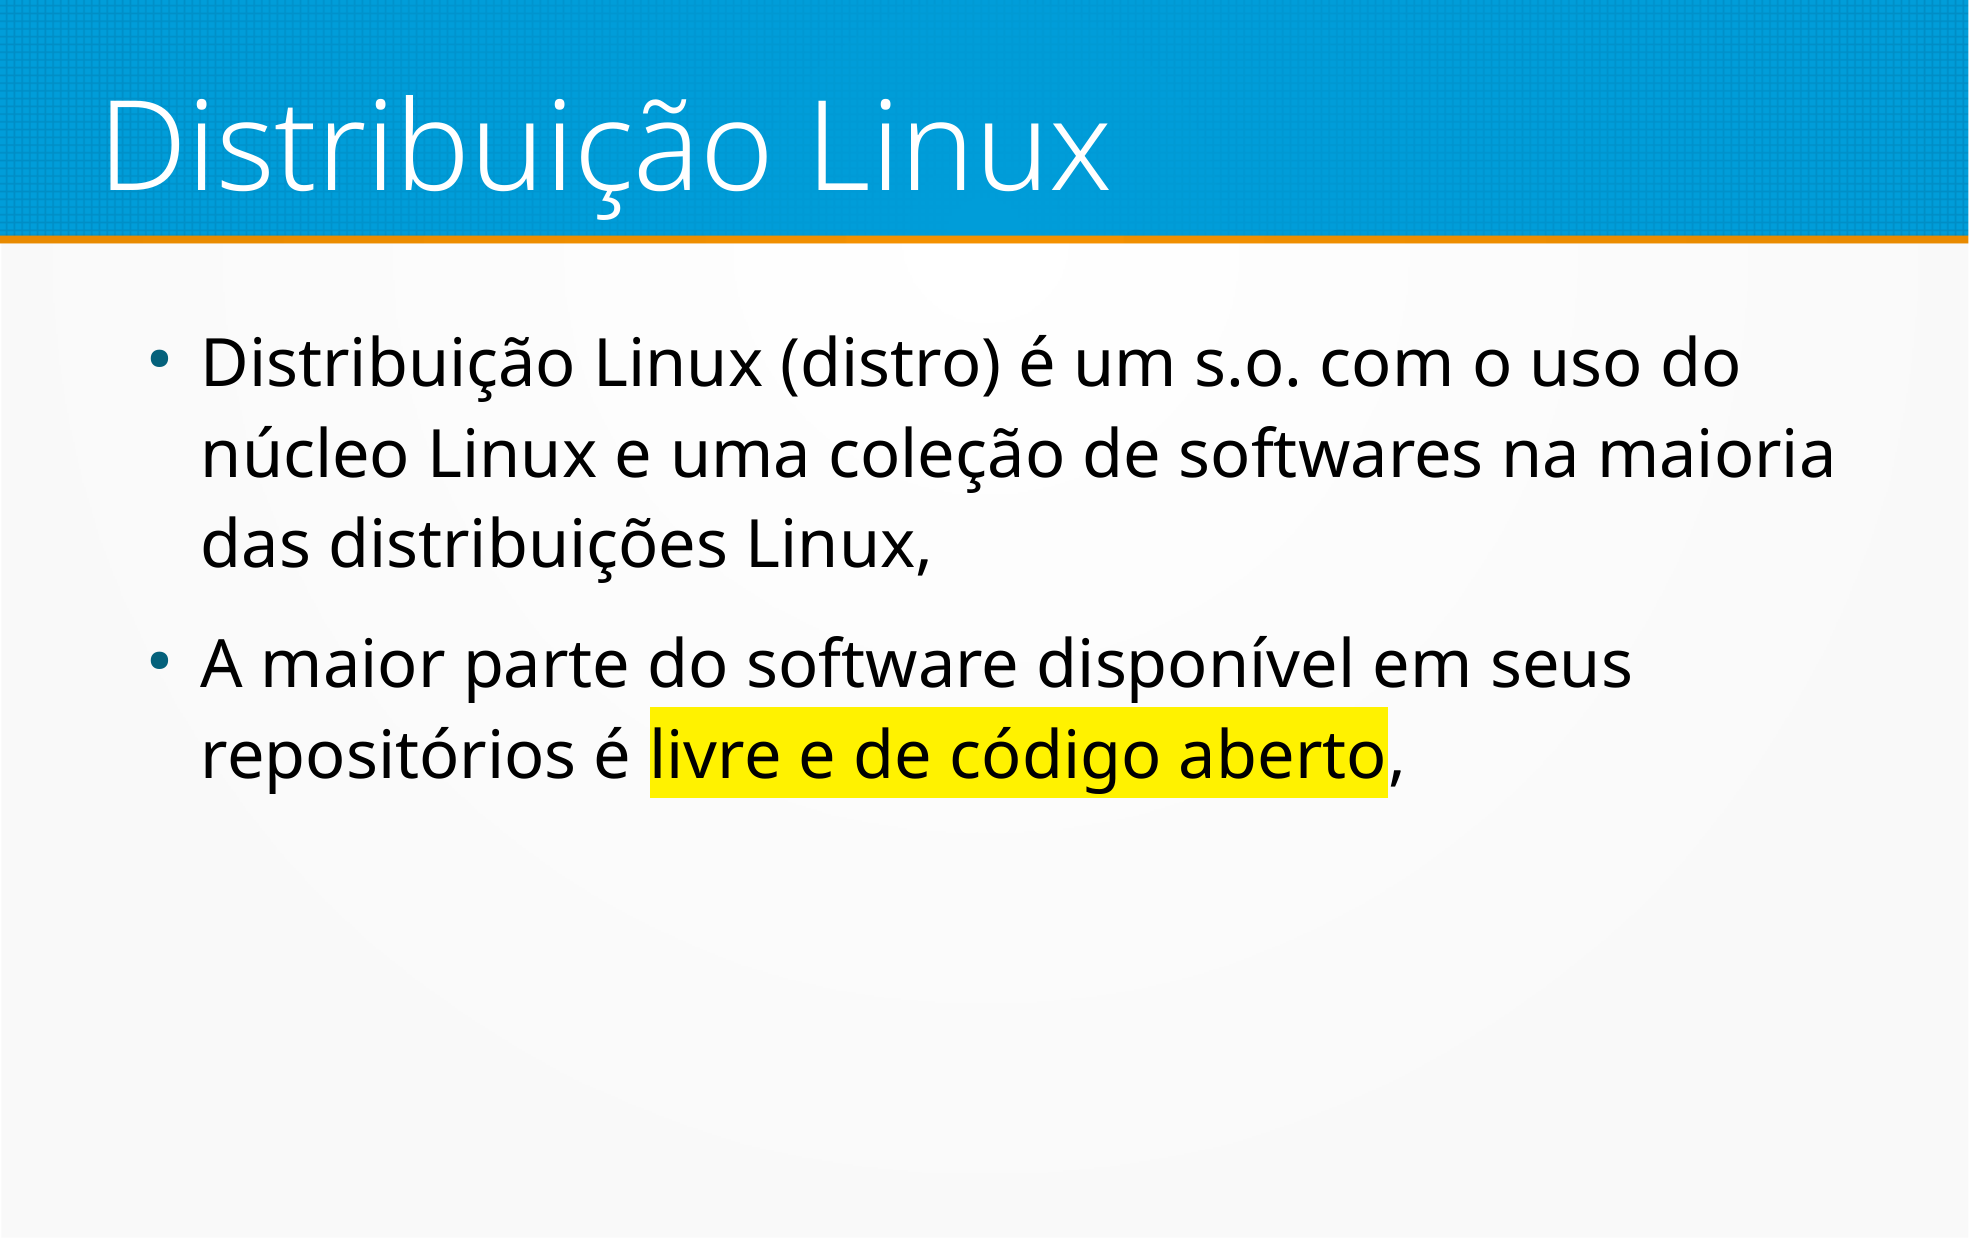

# Distribuição Linux
Distribuição Linux (distro) é um s.o. com o uso do núcleo Linux e uma coleção de softwares na maioria das distribuições Linux,
A maior parte do software disponível em seus repositórios é livre e de código aberto,